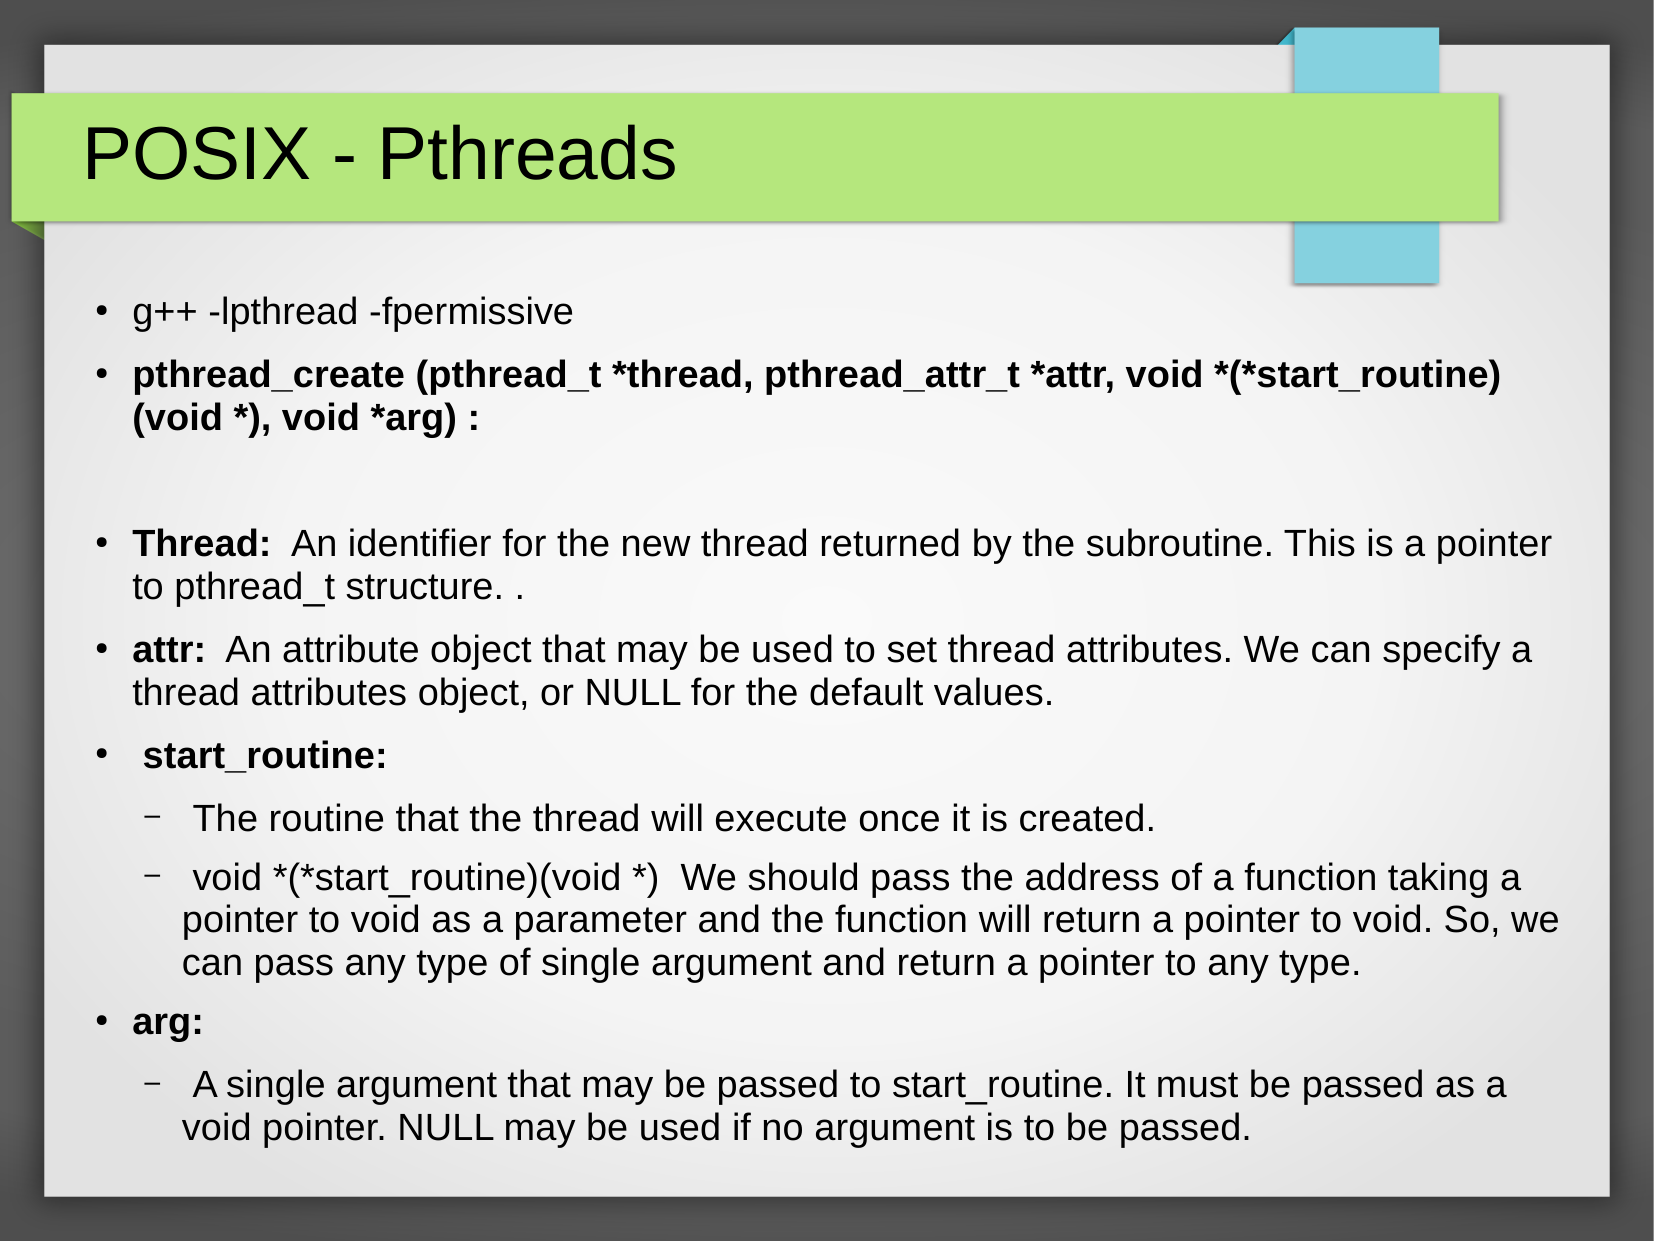

# POSIX - Pthreads
g++ -lpthread -fpermissive
pthread_create (pthread_t *thread, pthread_attr_t *attr, void *(*start_routine)(void *), void *arg) :
Thread: An identifier for the new thread returned by the subroutine. This is a pointer to pthread_t structure. .
attr: An attribute object that may be used to set thread attributes. We can specify a thread attributes object, or NULL for the default values.
 start_routine:
 The routine that the thread will execute once it is created.
 void *(*start_routine)(void *) We should pass the address of a function taking a pointer to void as a parameter and the function will return a pointer to void. So, we can pass any type of single argument and return a pointer to any type.
arg:
 A single argument that may be passed to start_routine. It must be passed as a void pointer. NULL may be used if no argument is to be passed.